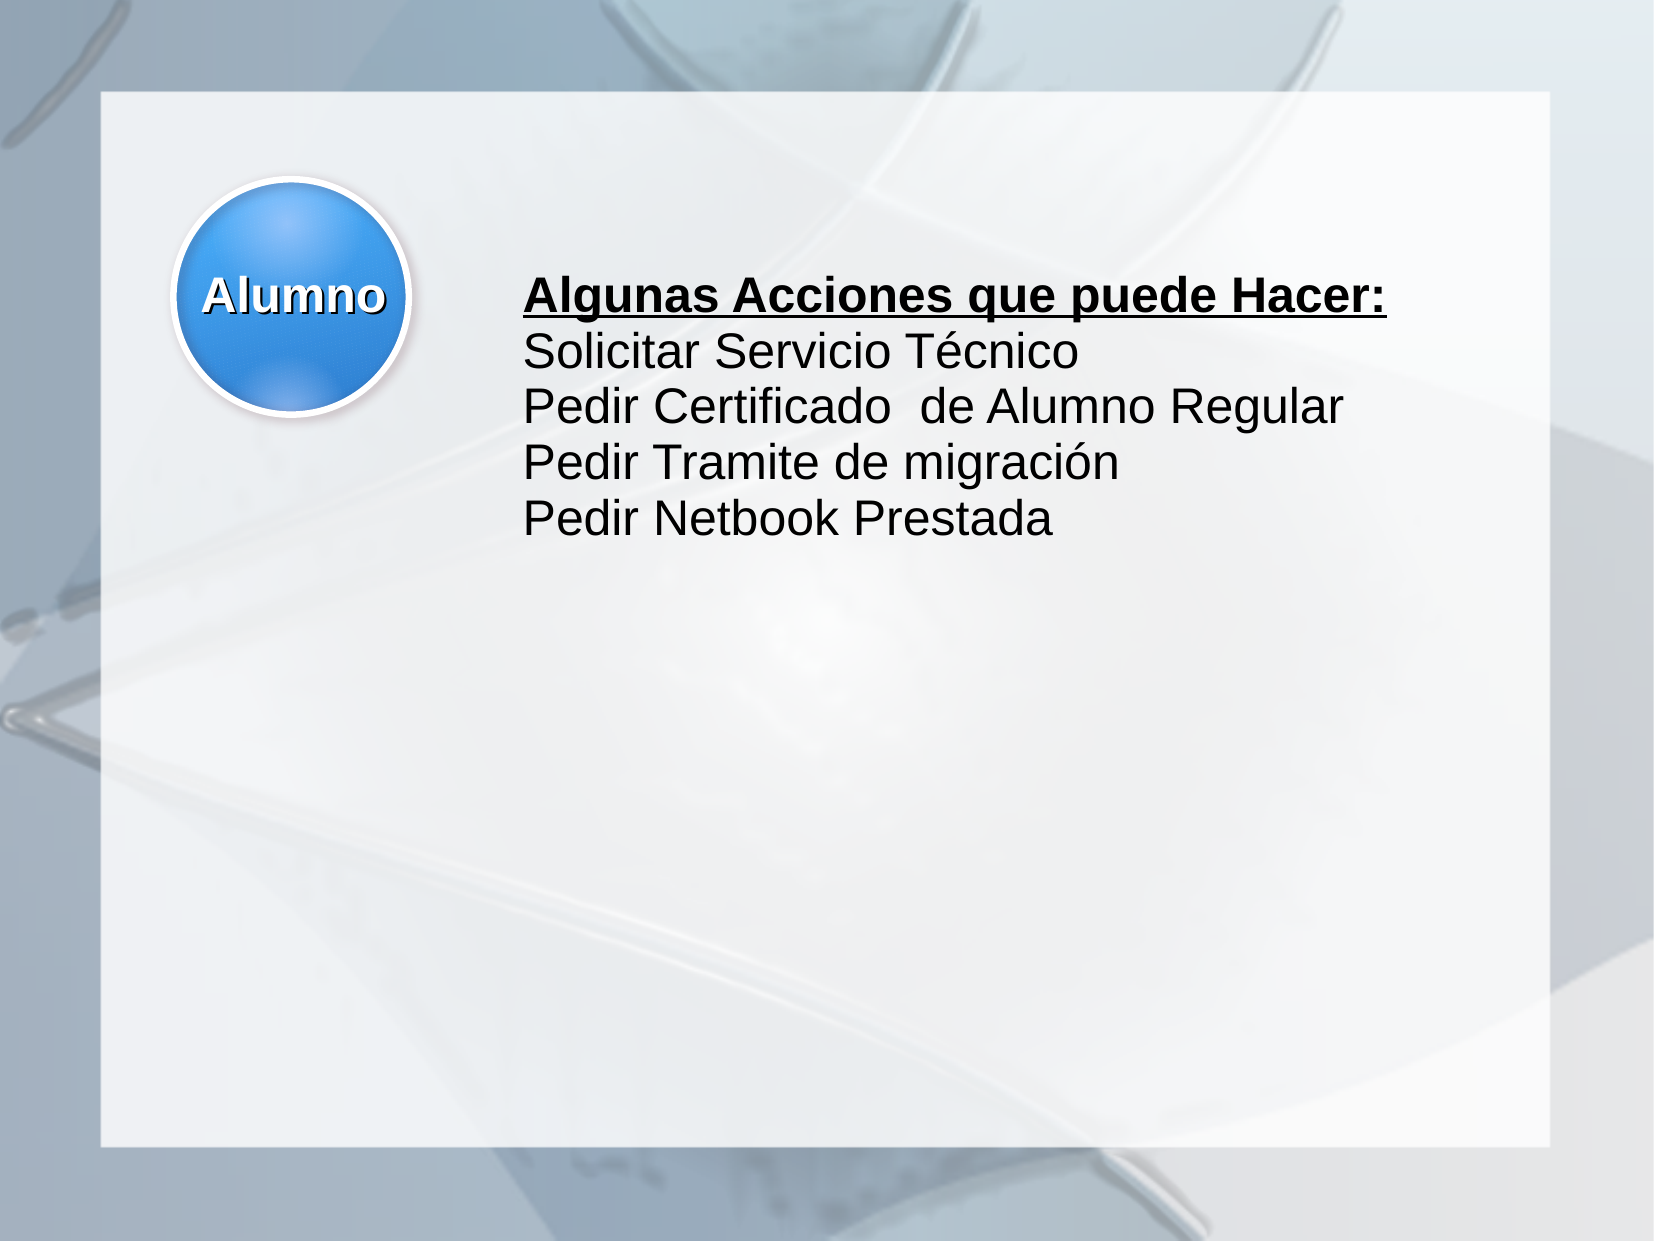

Alumno
Algunas Acciones que puede Hacer:
Solicitar Servicio Técnico
Pedir Certificado de Alumno Regular
Pedir Tramite de migración
Pedir Netbook Prestada